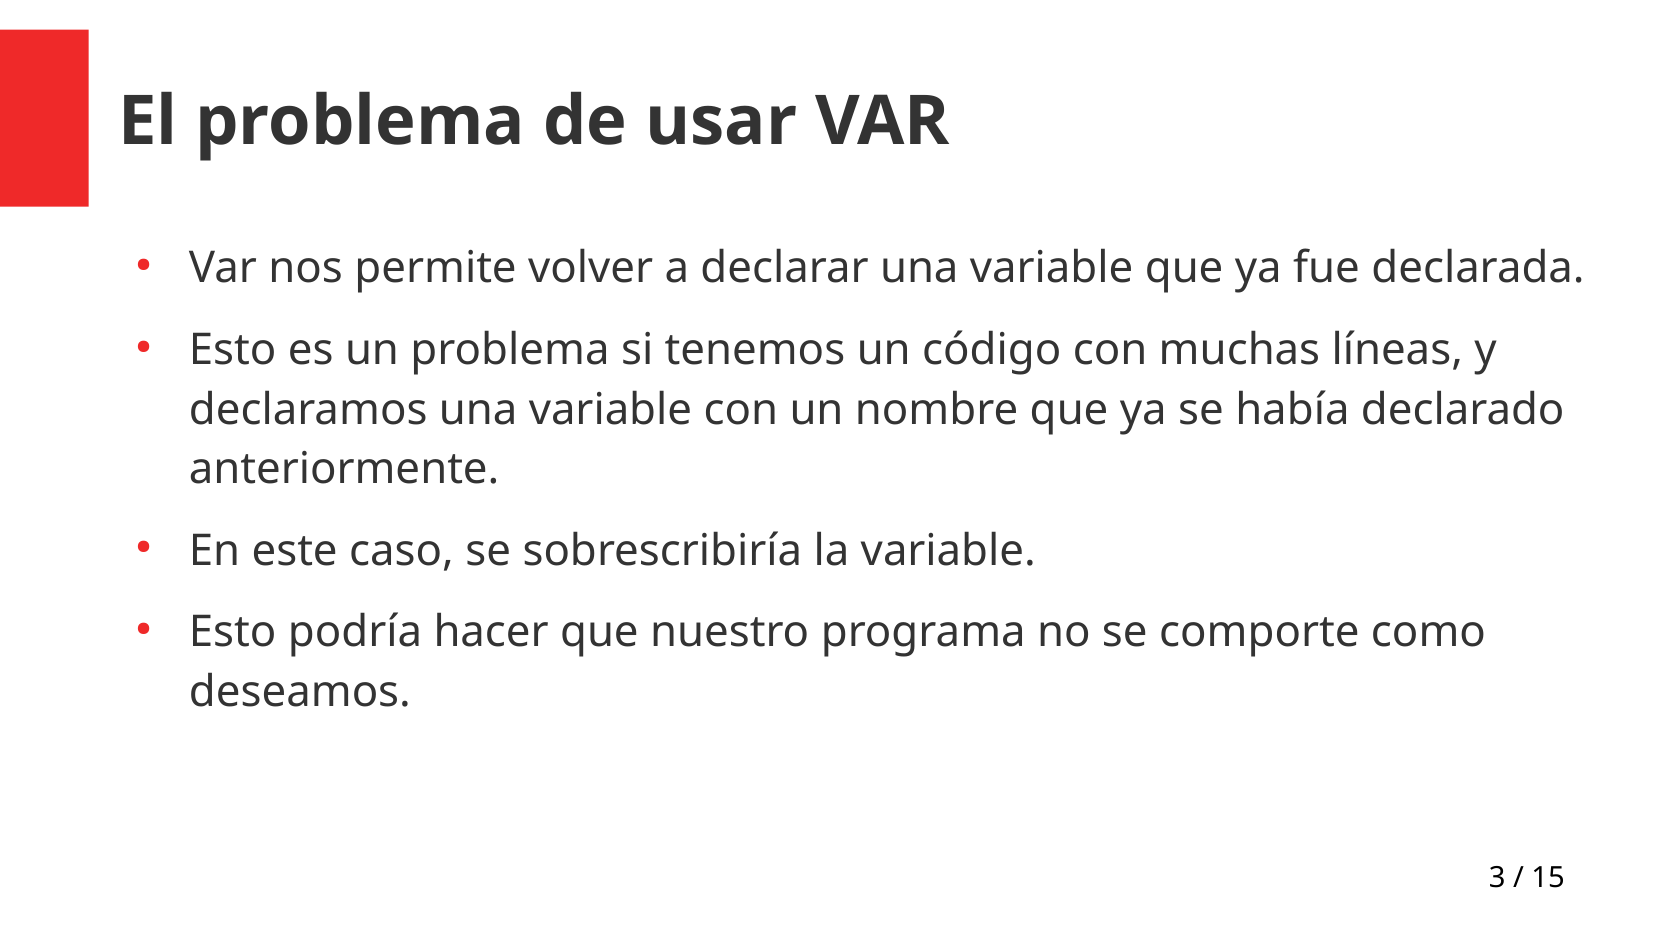

# El problema de usar VAR
Var nos permite volver a declarar una variable que ya fue declarada.
Esto es un problema si tenemos un código con muchas líneas, y declaramos una variable con un nombre que ya se había declarado anteriormente.
En este caso, se sobrescribiría la variable.
Esto podría hacer que nuestro programa no se comporte como deseamos.
3